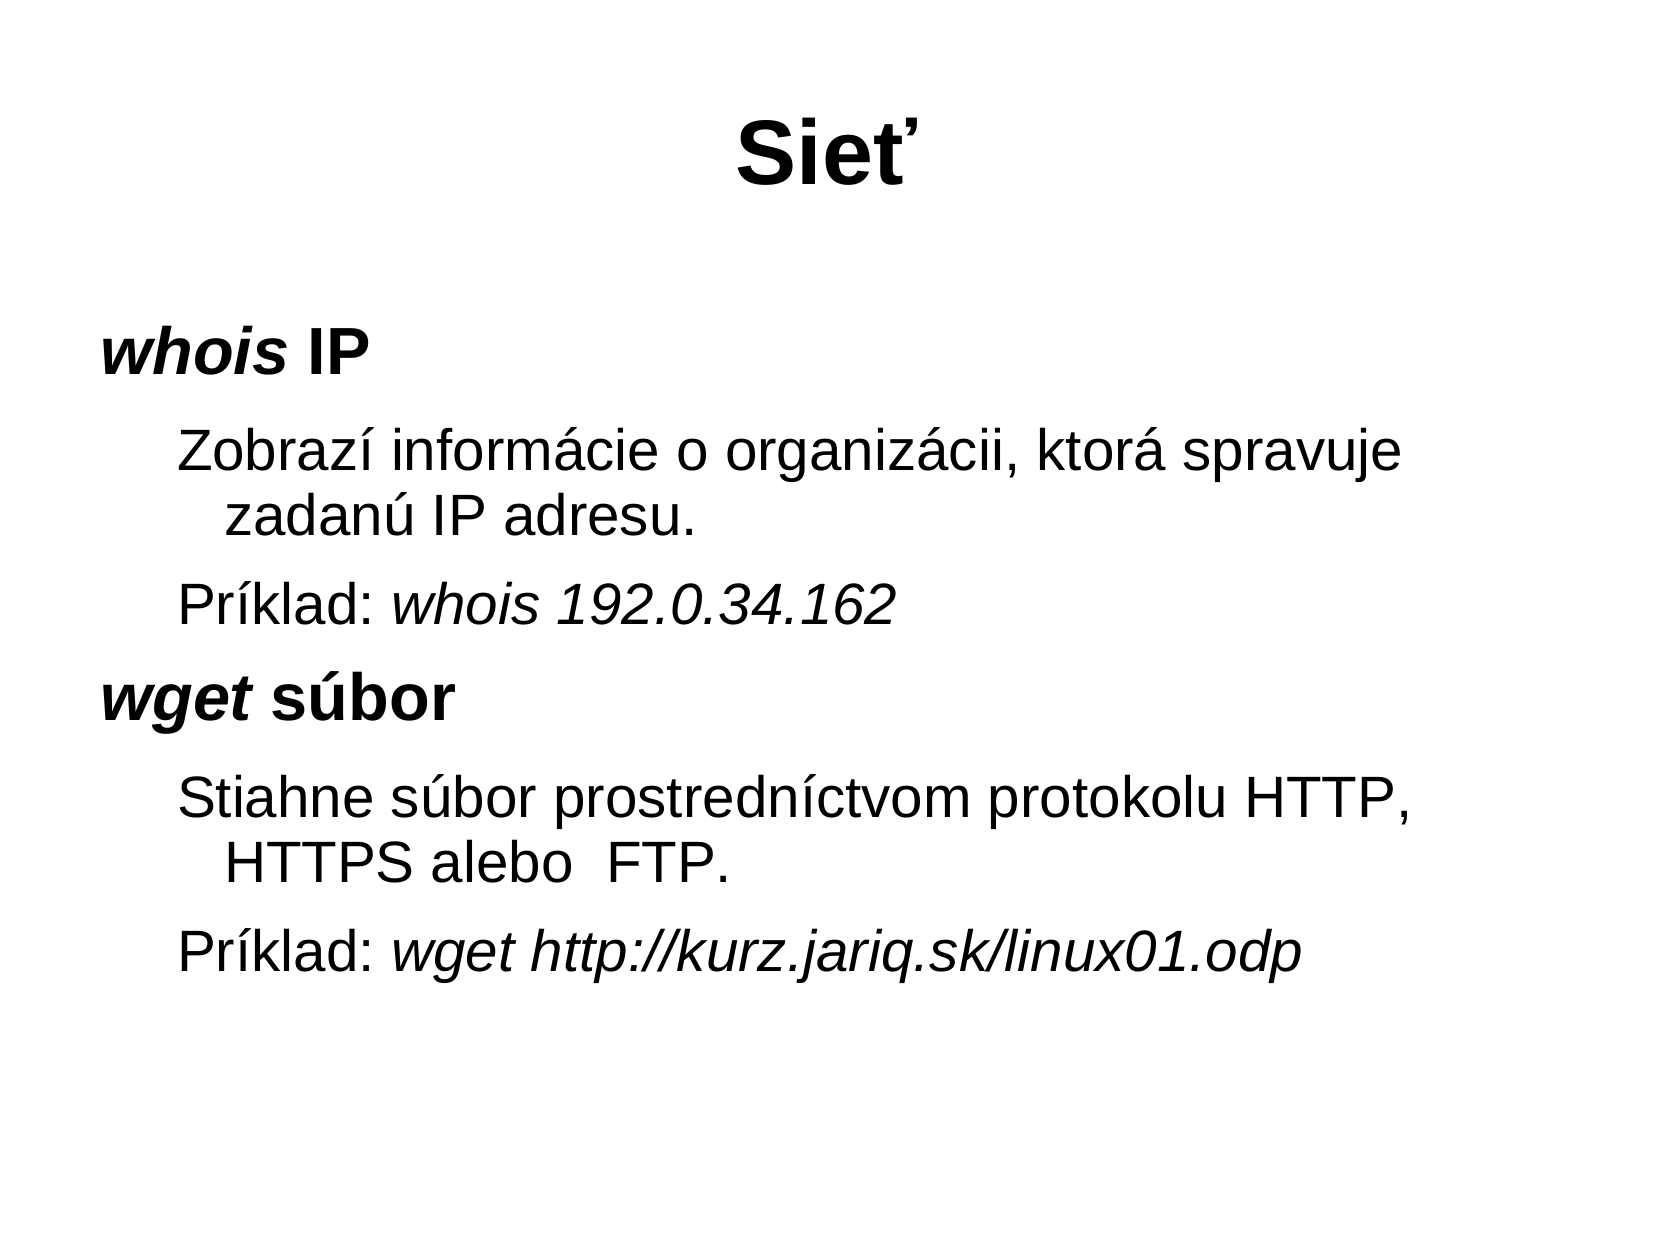

# Sieť
whois IP
Zobrazí informácie o organizácii, ktorá spravuje zadanú IP adresu.
Príklad: whois 192.0.34.162
wget súbor
Stiahne súbor prostredníctvom protokolu HTTP, HTTPS alebo FTP.
Príklad: wget http://kurz.jariq.sk/linux01.odp